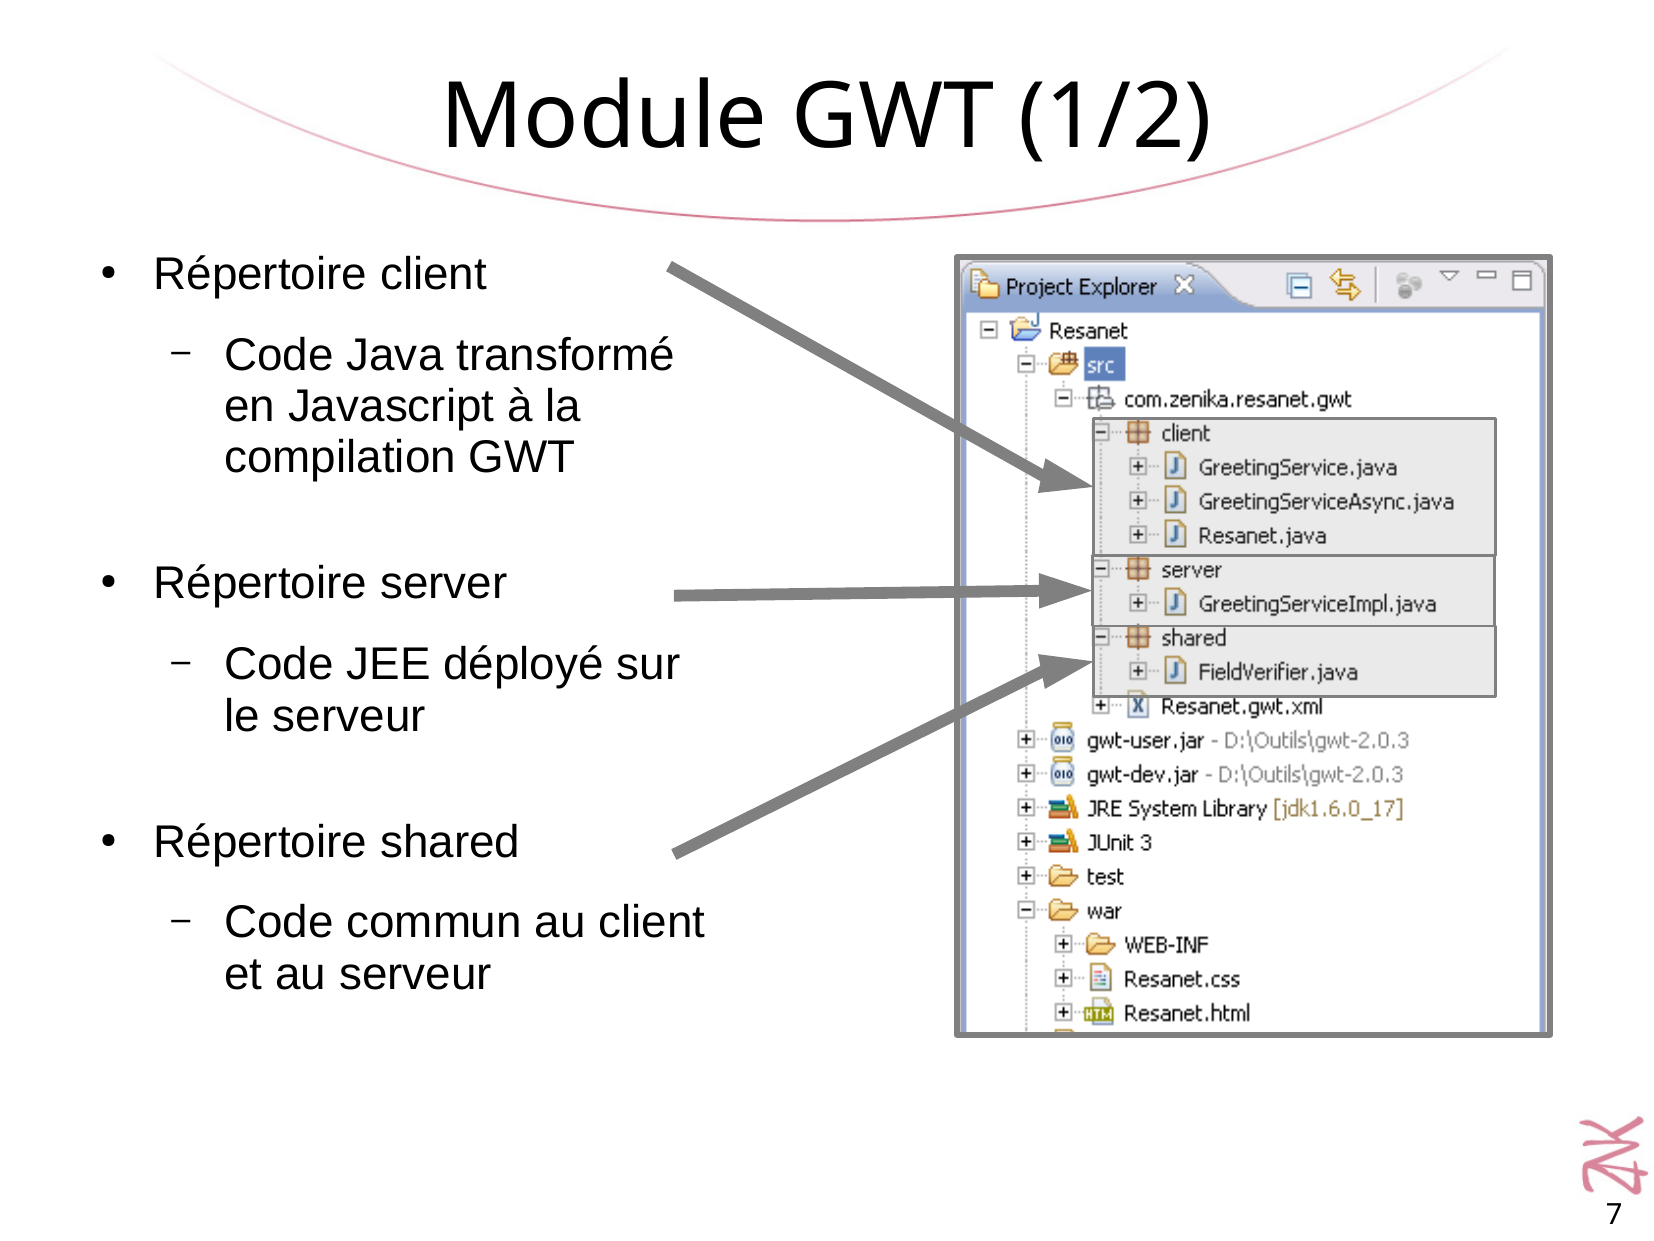

# Module GWT (1/2)
Répertoire client
Code Java transformé
en Javascript à la
compilation GWT
Répertoire server
Code JEE déployé sur
le serveur
Répertoire shared
Code commun au client
et au serveur
7